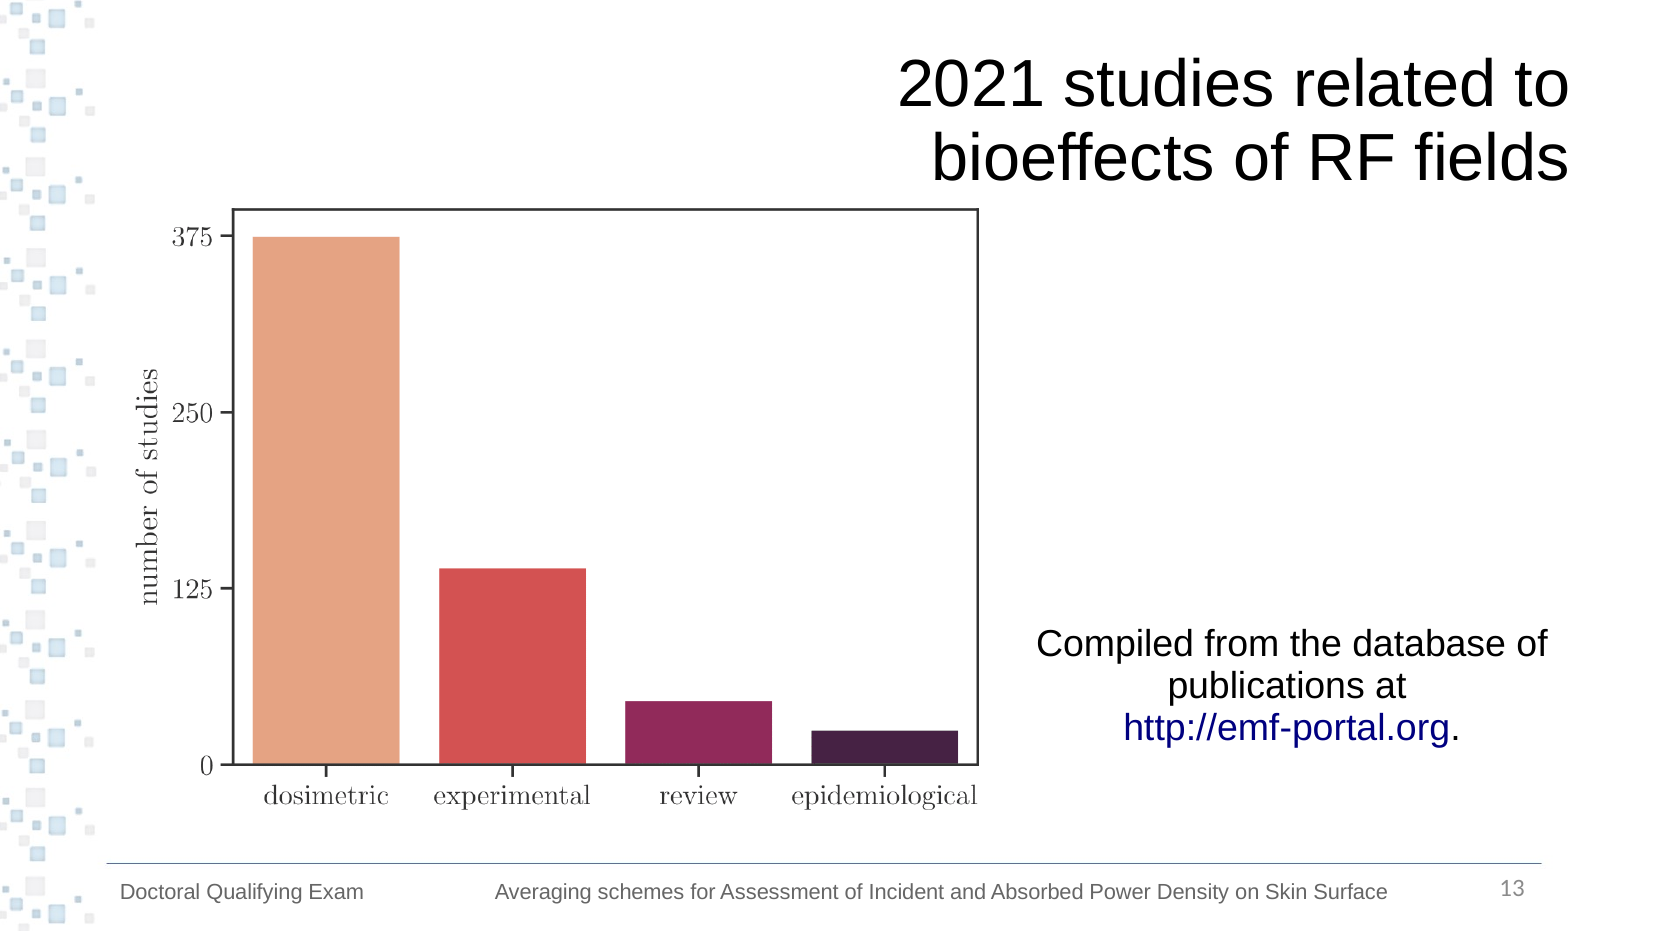

# 2021 studies related to bioeffects of RF fields
Compiled from the database of publications at http://emf-portal.org.
13
Doctoral Qualifying Exam		Averaging schemes for Assessment of Incident and Absorbed Power Density on Skin Surface